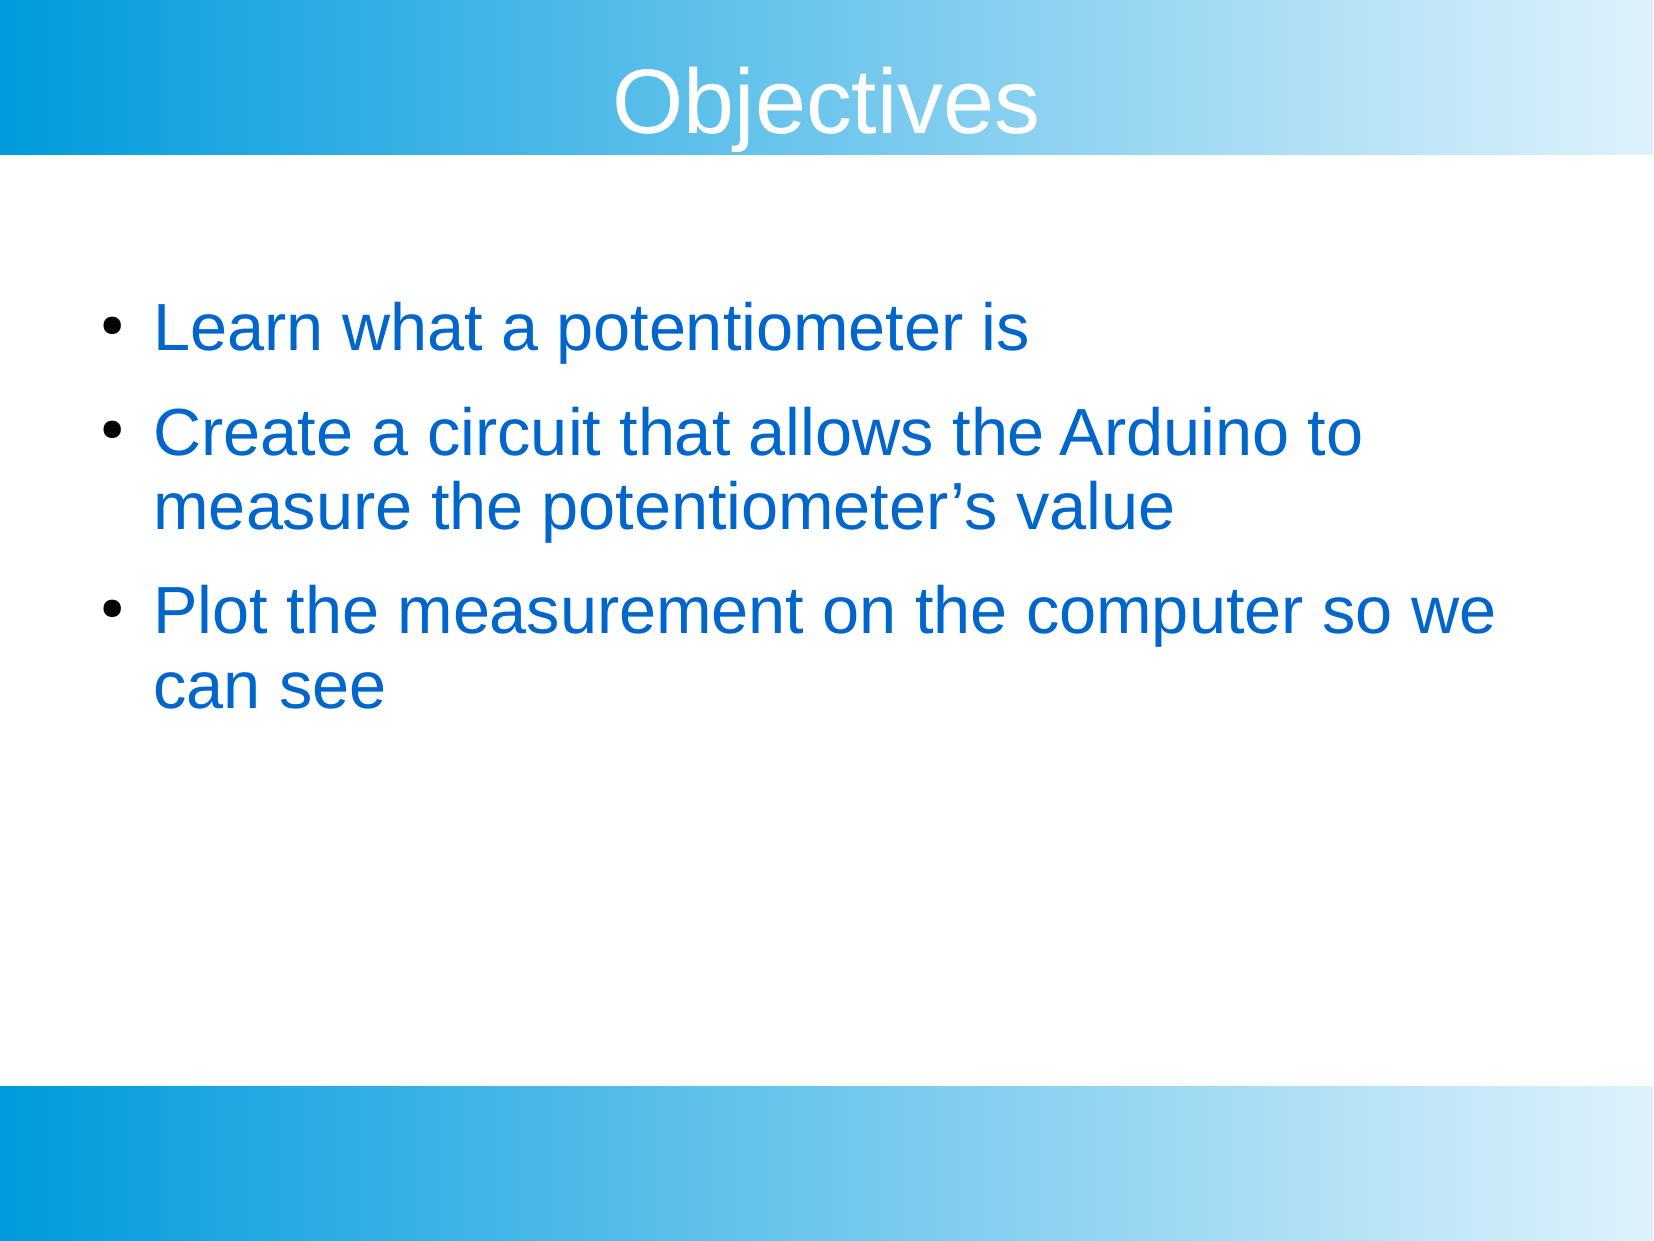

# Objectives
Learn what a potentiometer is
Create a circuit that allows the Arduino to measure the potentiometer’s value
Plot the measurement on the computer so we can see